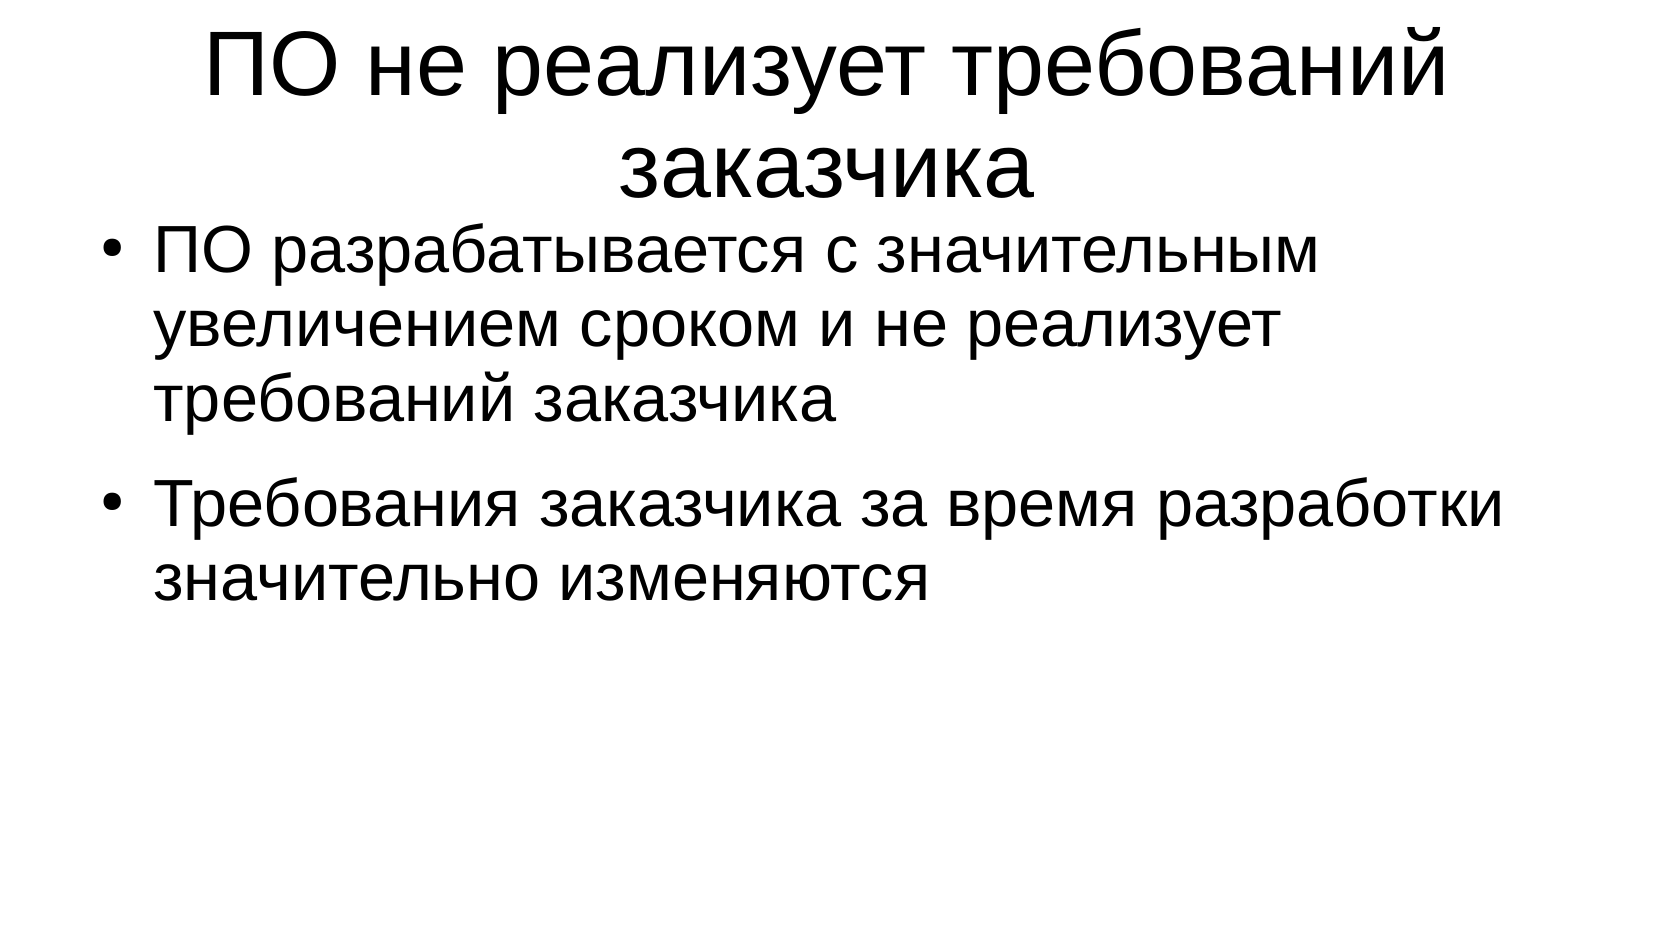

# ПО не реализует требований заказчика
ПО разрабатывается с значительным увеличением сроком и не реализует требований заказчика
Требования заказчика за время разработки значительно изменяются